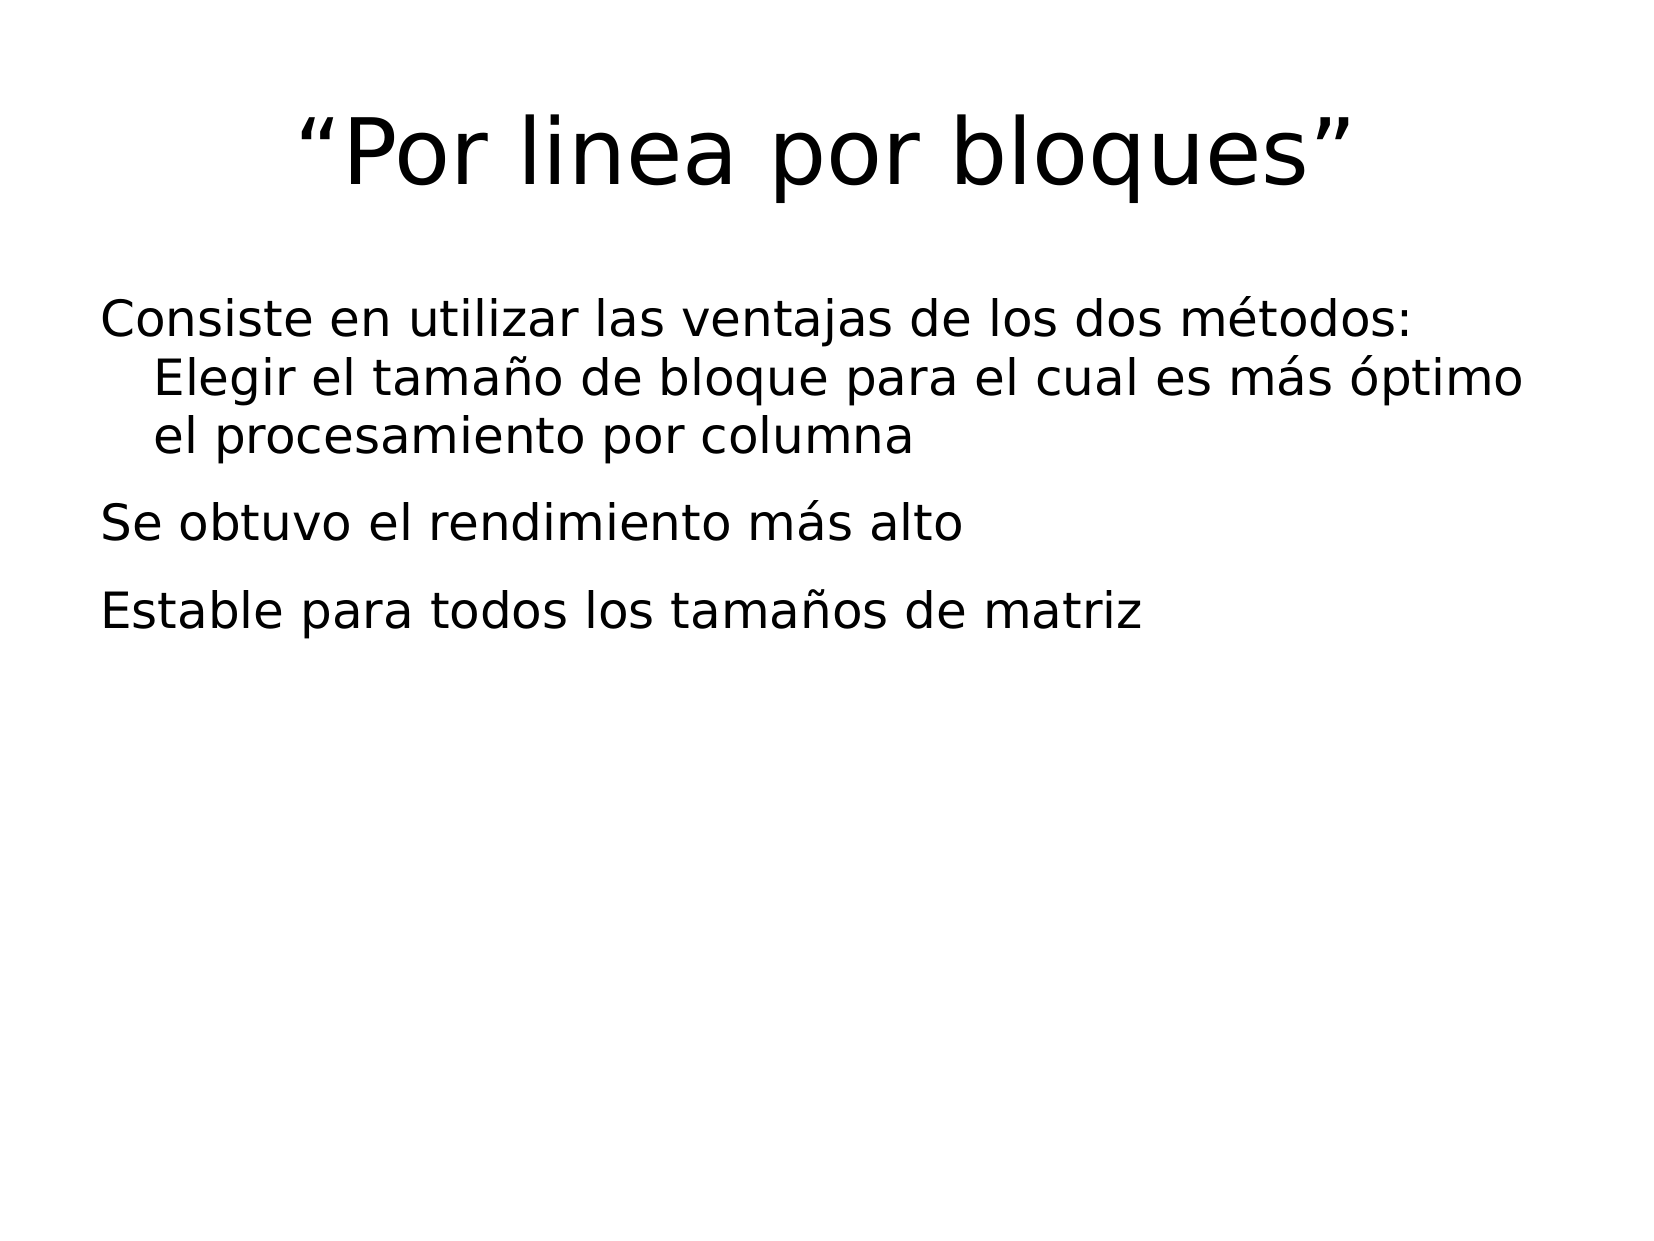

# “Por linea por bloques”
Consiste en utilizar las ventajas de los dos métodos: Elegir el tamaño de bloque para el cual es más óptimo el procesamiento por columna
Se obtuvo el rendimiento más alto
Estable para todos los tamaños de matriz